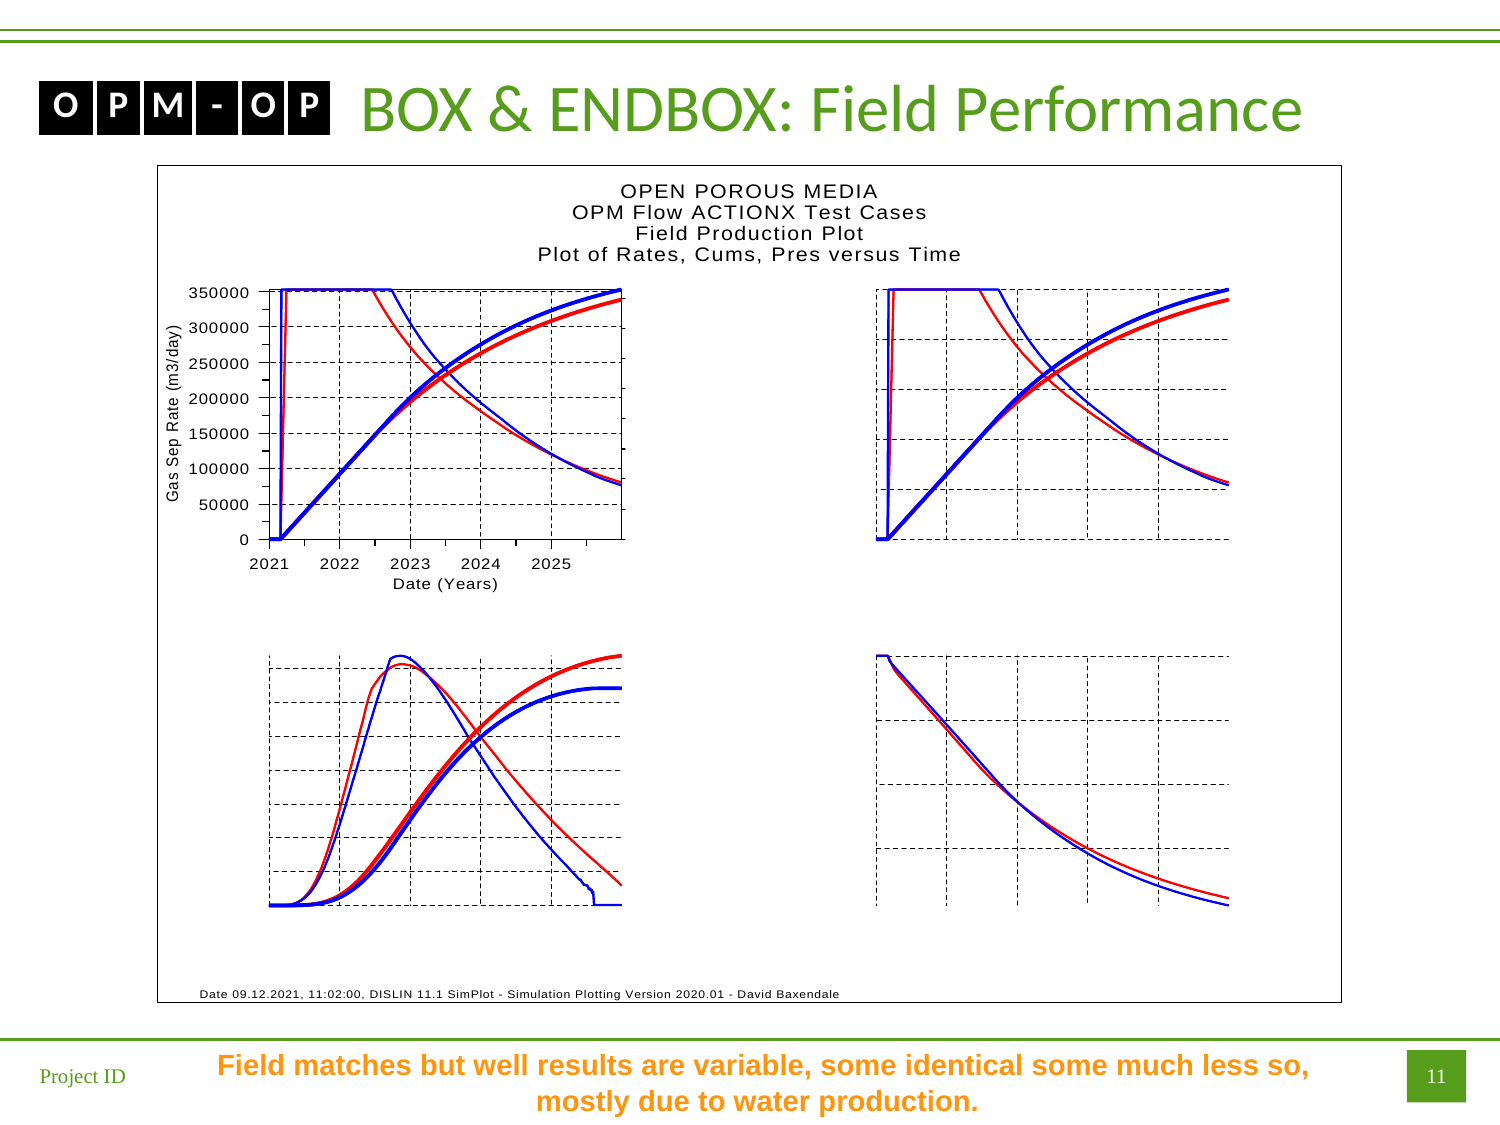

# BOX & ENDBOX: Field Performance
 Field matches but well results are variable, some identical some much less so, mostly due to water production.
Project ID
11